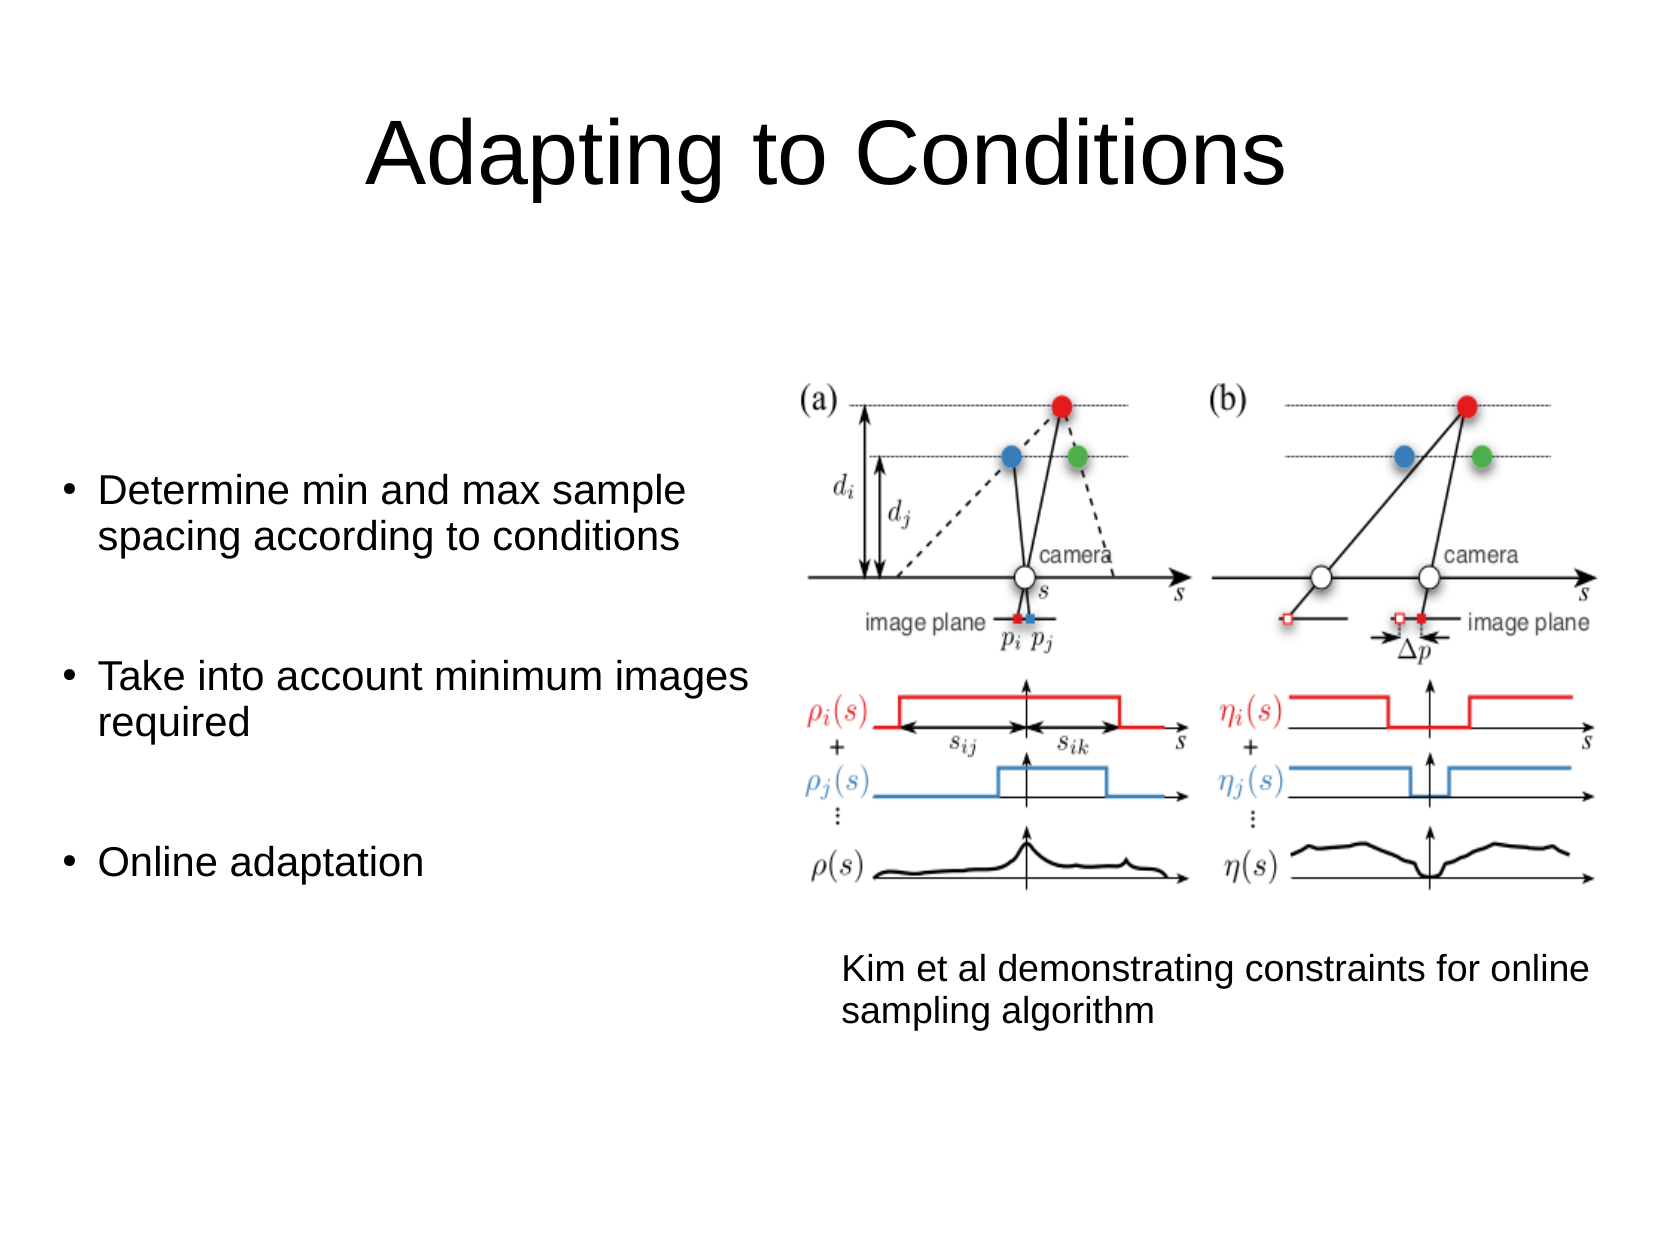

# Adapting to Conditions
Determine min and max sample
spacing according to conditions
Take into account minimum images
required
Online adaptation
Kim et al demonstrating constraints for online
sampling algorithm